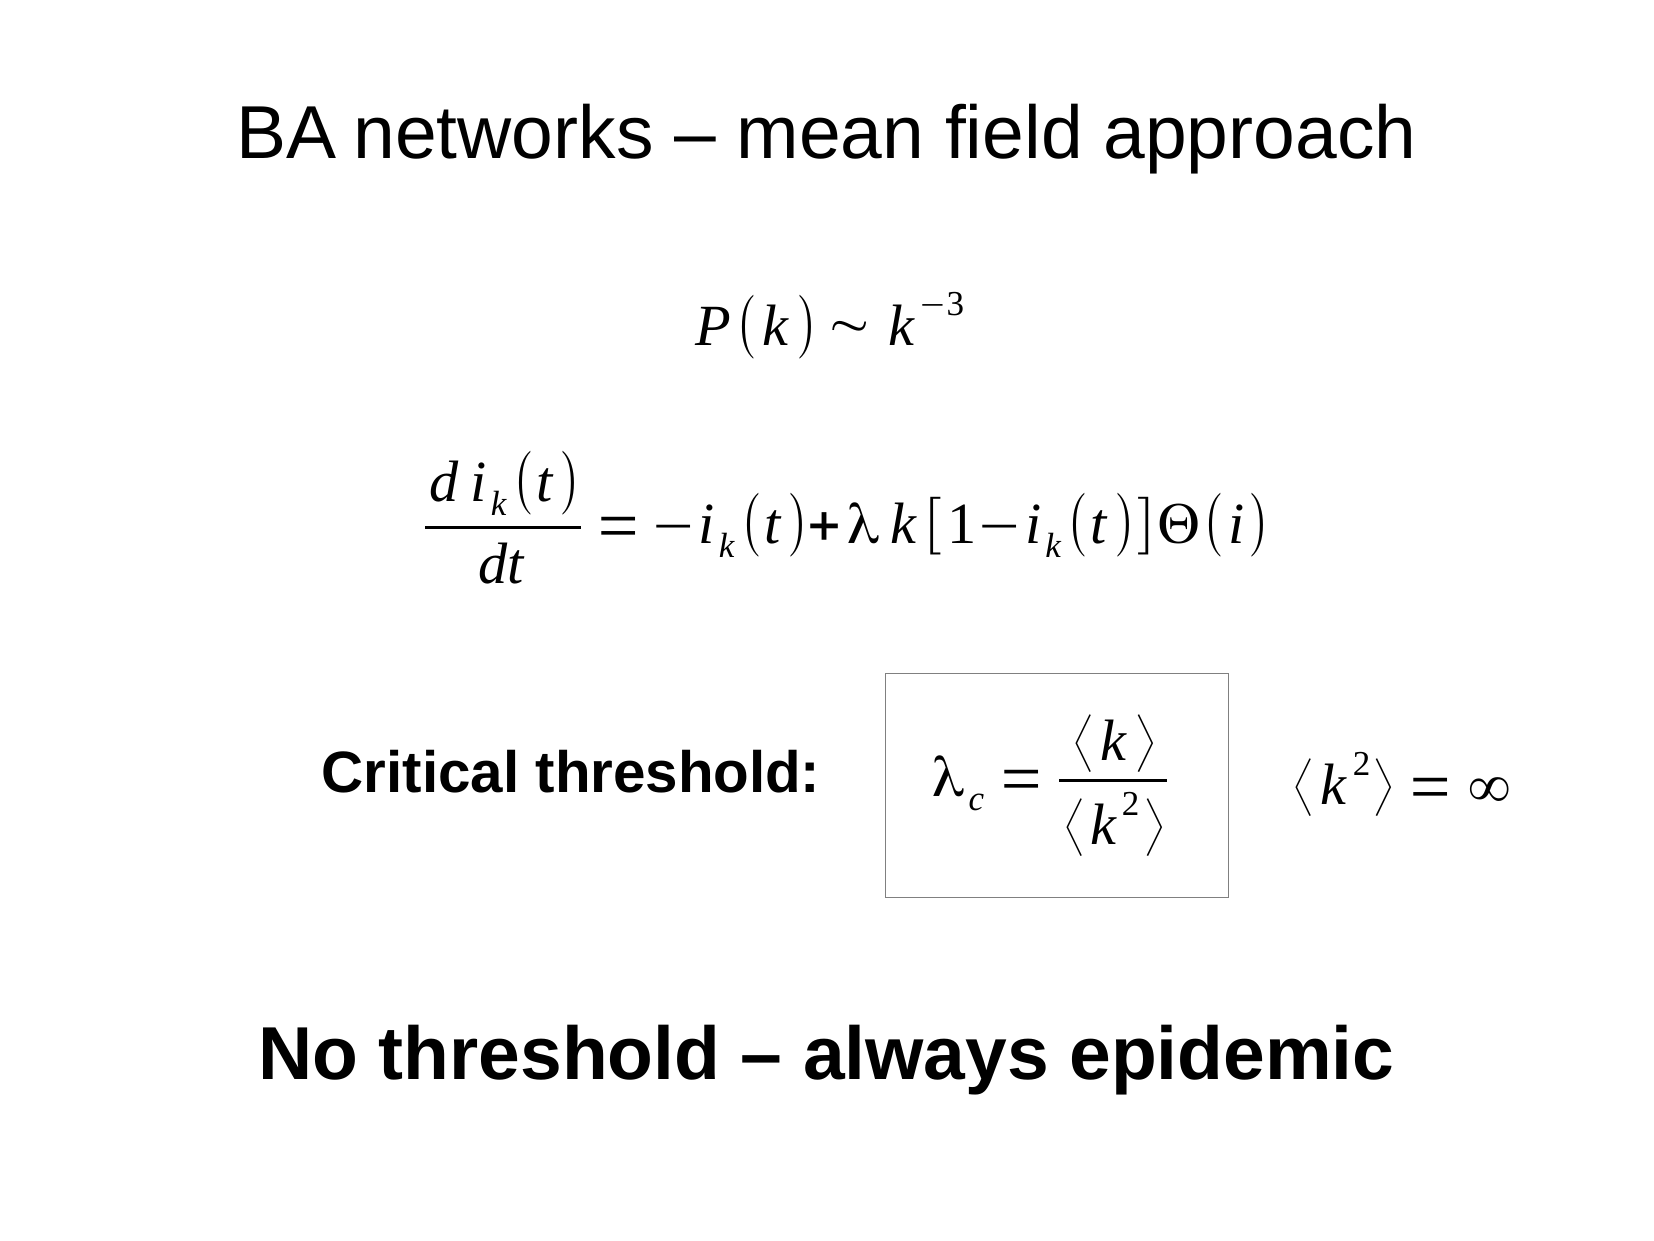

# BA networks – mean field approach
Critical threshold:
No threshold – always epidemic